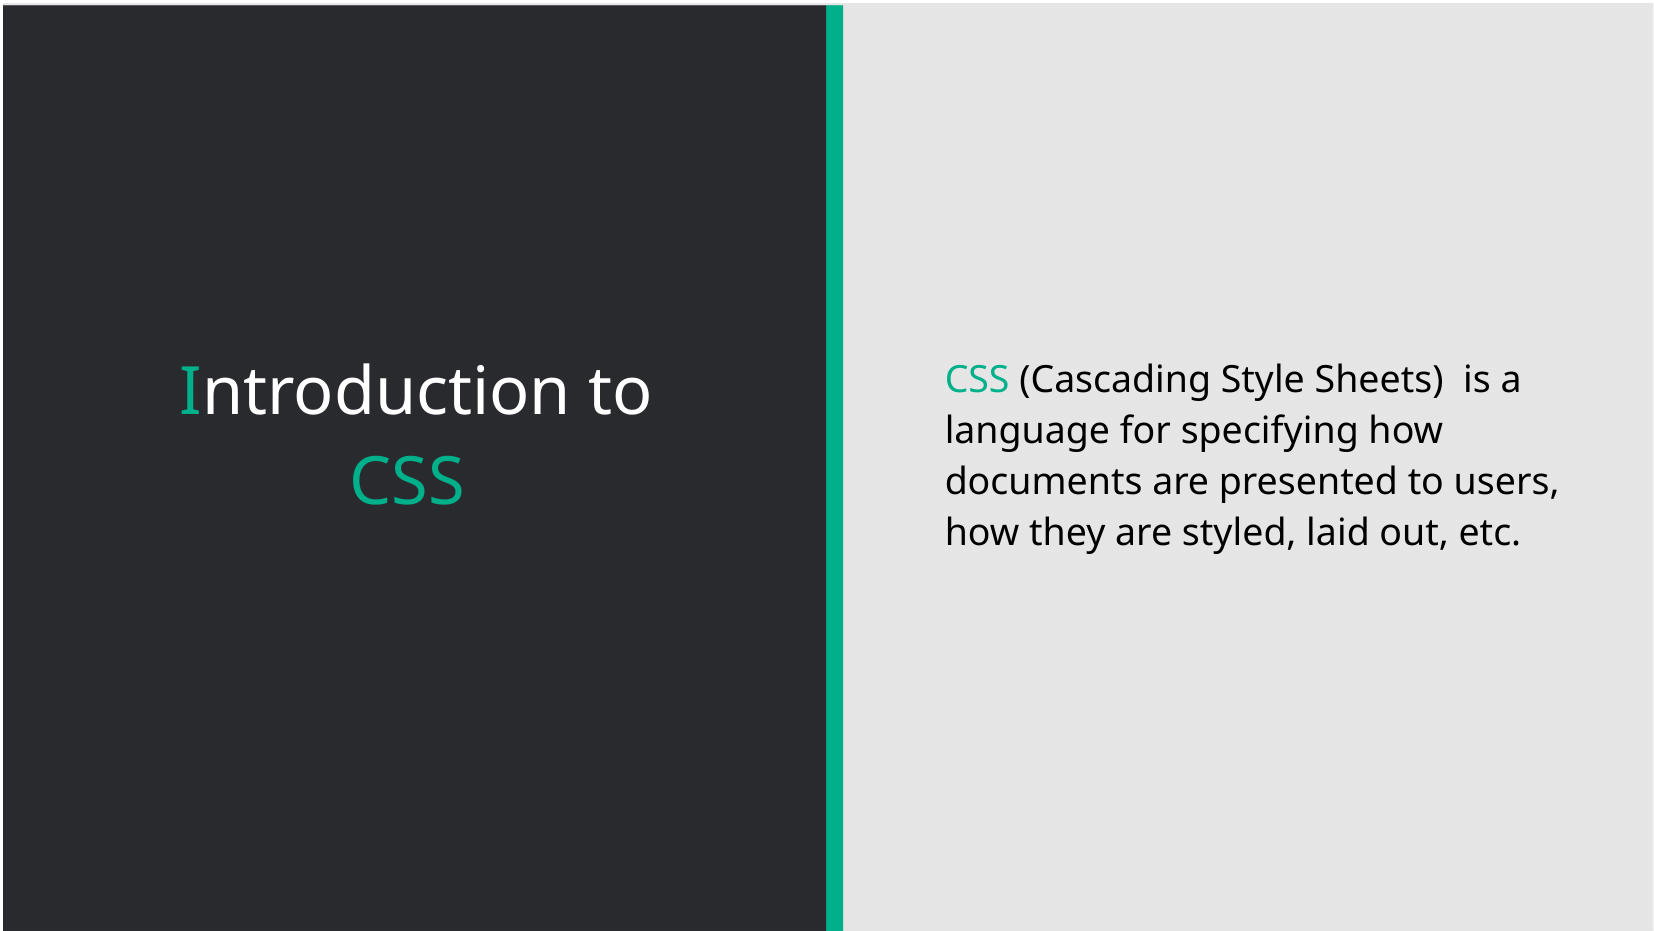

Introduction to
CSS
CSS (Cascading Style Sheets) is a language for specifying how documents are presented to users, how they are styled, laid out, etc.